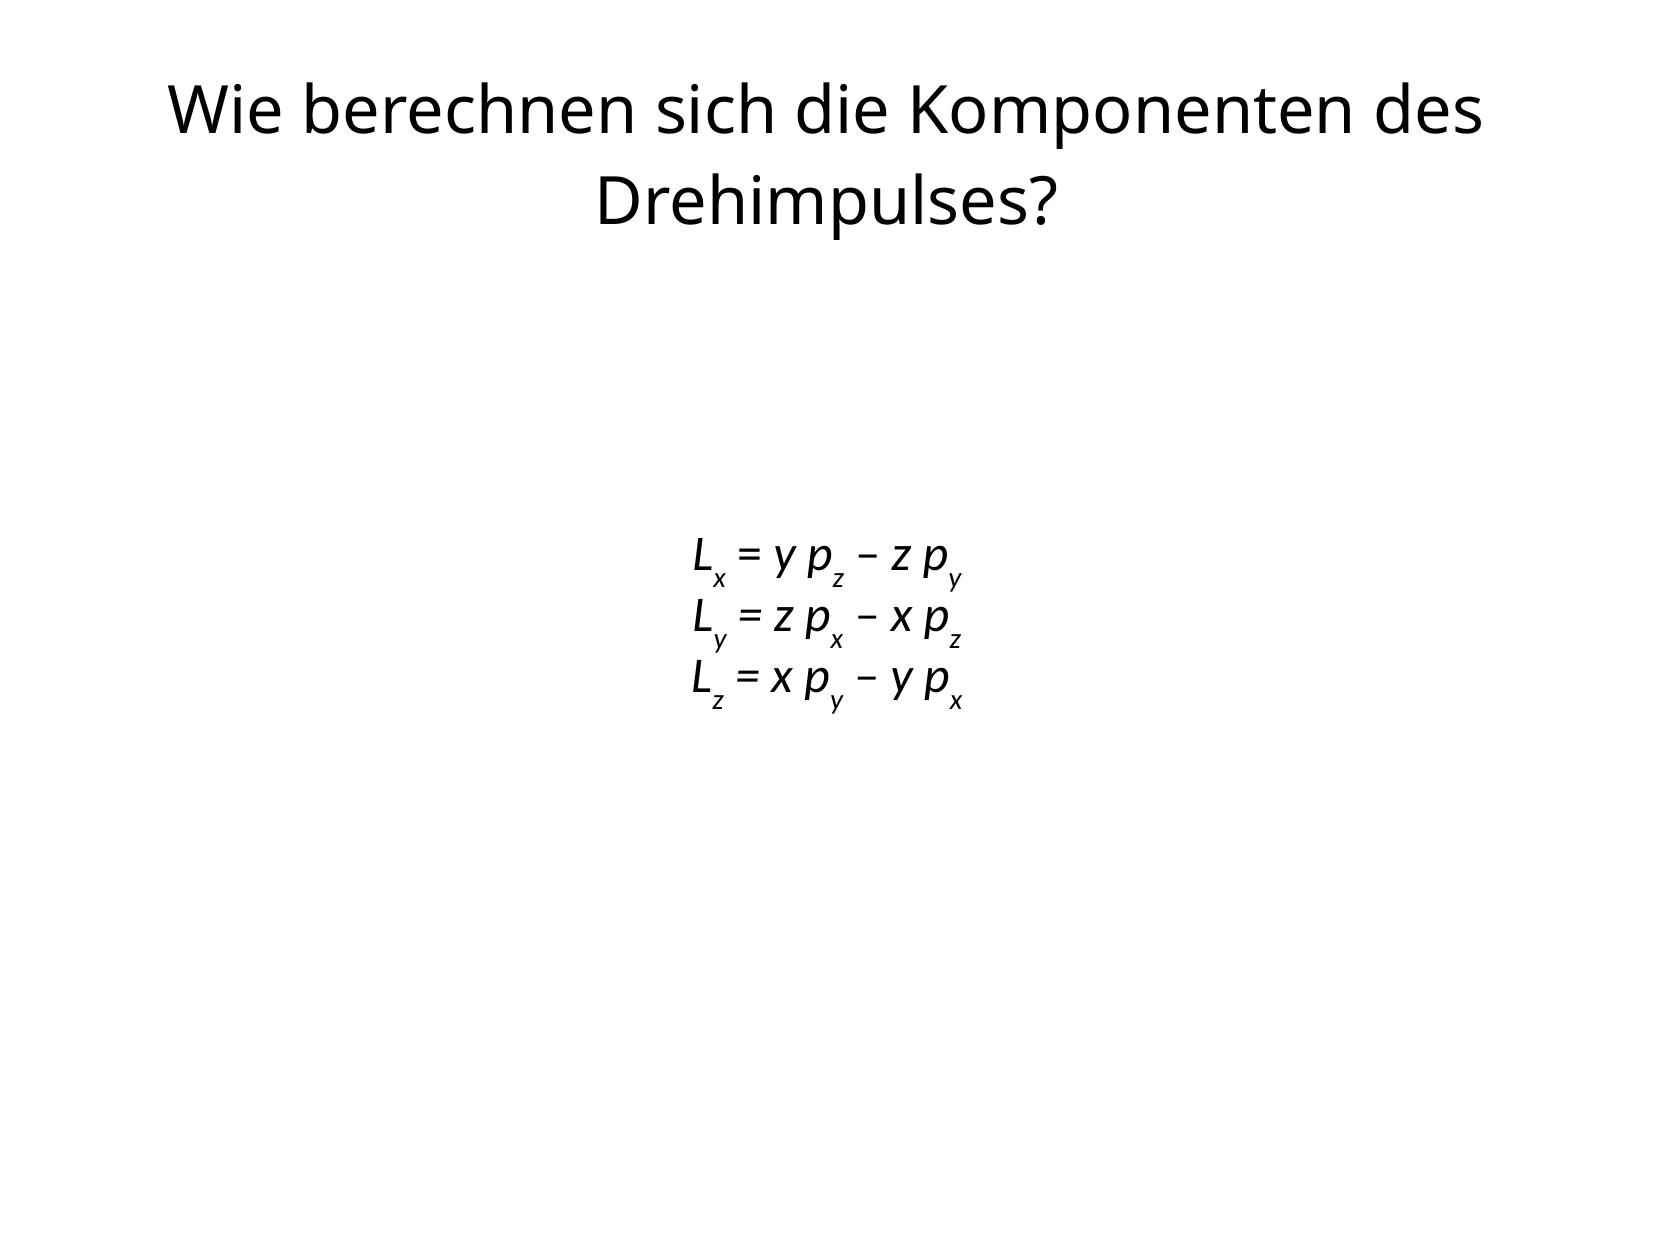

# Wie berechnen sich die Komponenten des Drehimpulses?
Lx = y pz – z py
Ly = z px – x pz
Lz = x py – y px